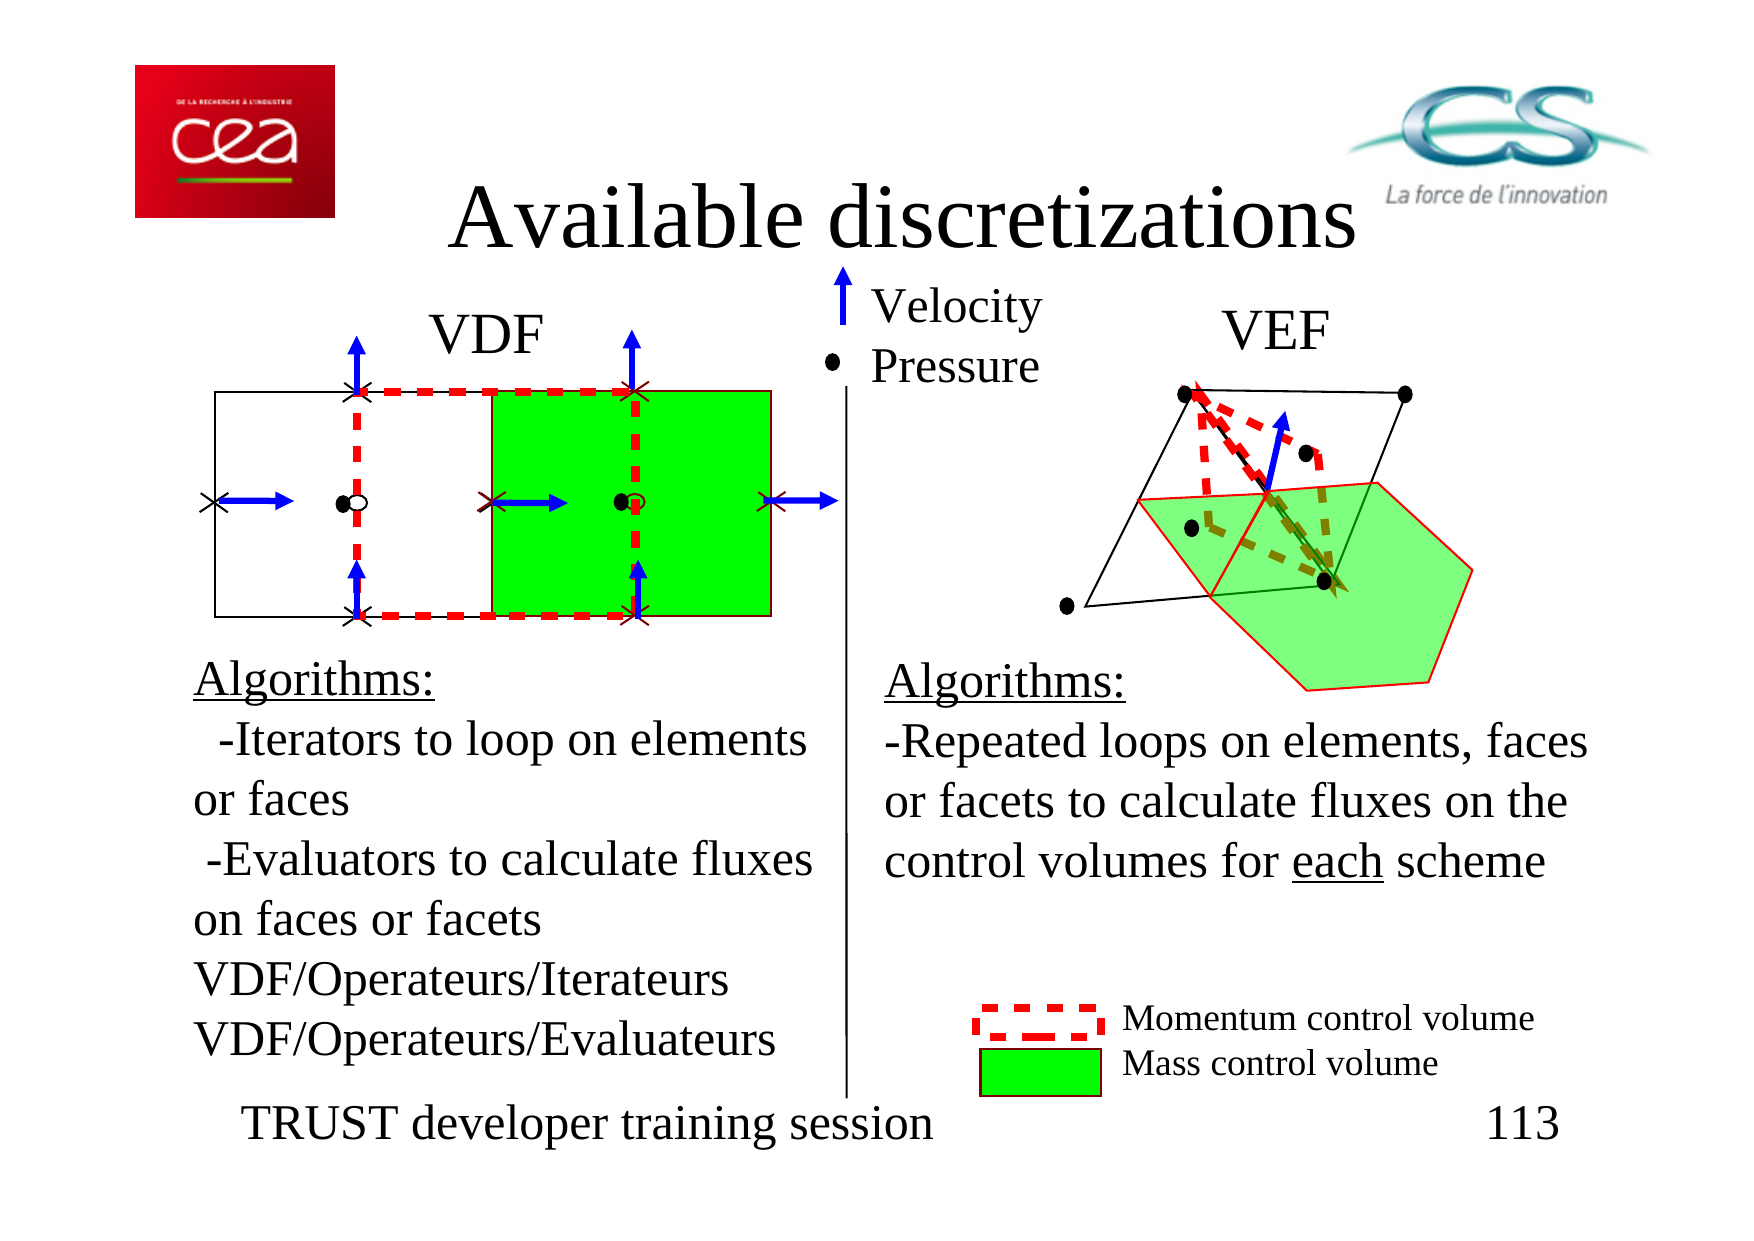

# Available discretizations
Velocity
Pressure
VEF
VDF
Algorithms:
 -Iterators to loop on elements or faces
 -Evaluators to calculate fluxes on faces or facets
VDF/Operateurs/Iterateurs
VDF/Operateurs/Evaluateurs
Algorithms:
-Repeated loops on elements, faces or facets to calculate fluxes on the control volumes for each scheme
Momentum control volume
Mass control volume
TRUST developer training session
113